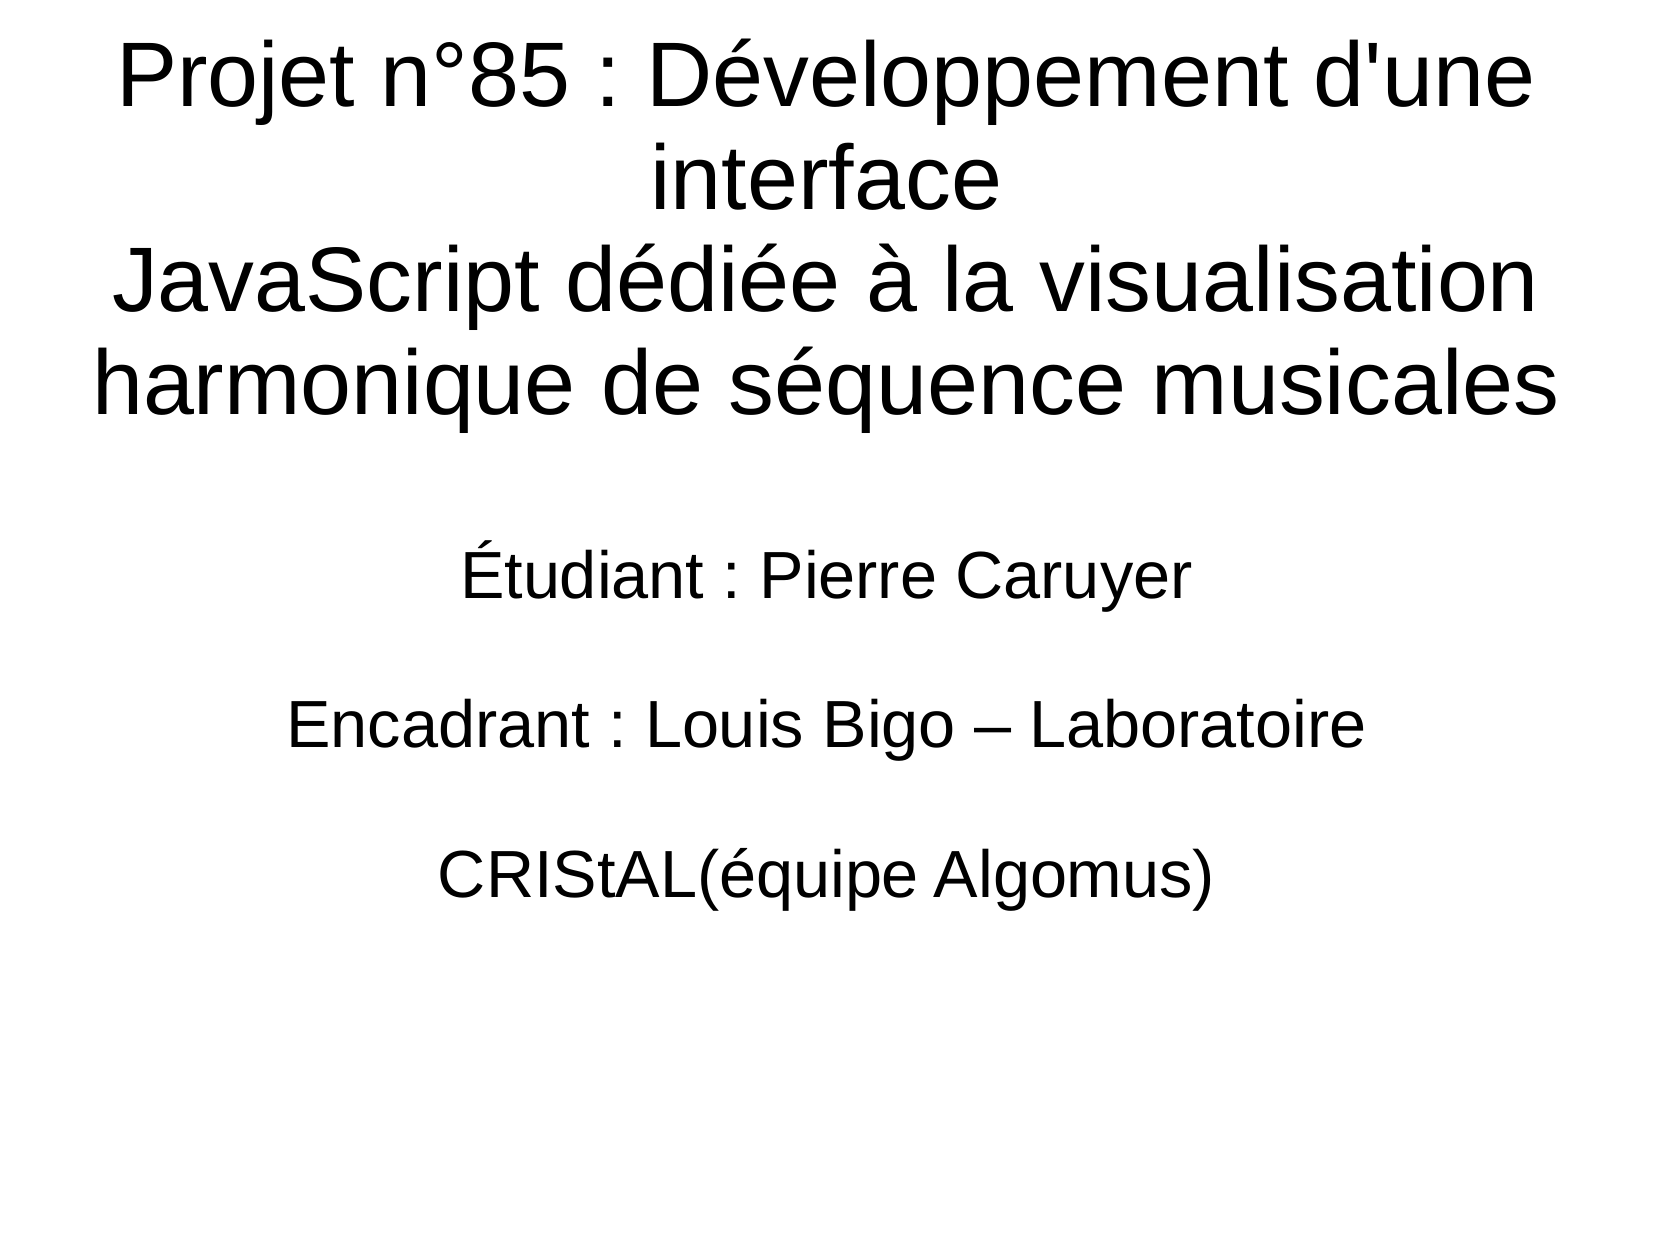

# Projet n°85 : Développement d'une interface JavaScript dédiée à la visualisation harmonique de séquence musicales
Étudiant : Pierre Caruyer
Encadrant : Louis Bigo – Laboratoire
CRIStAL(équipe Algomus)